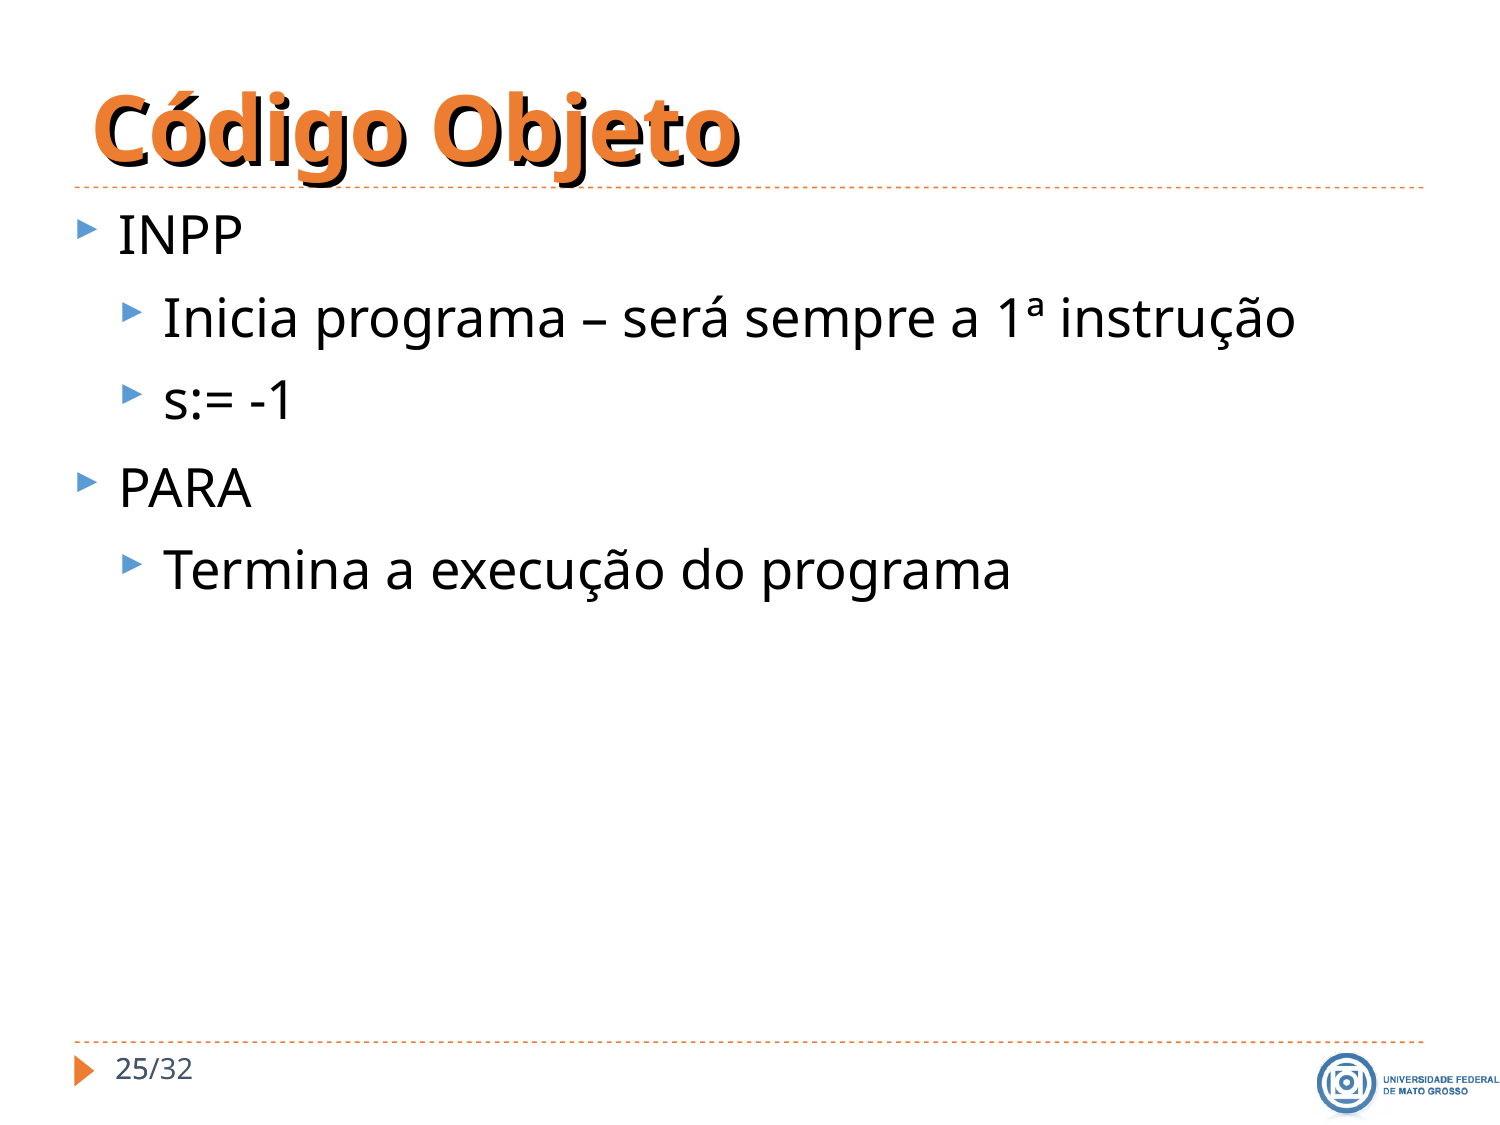

# Código Objeto
INPP
Inicia programa – será sempre a 1ª instrução
s:= -1
PARA
Termina a execução do programa
25